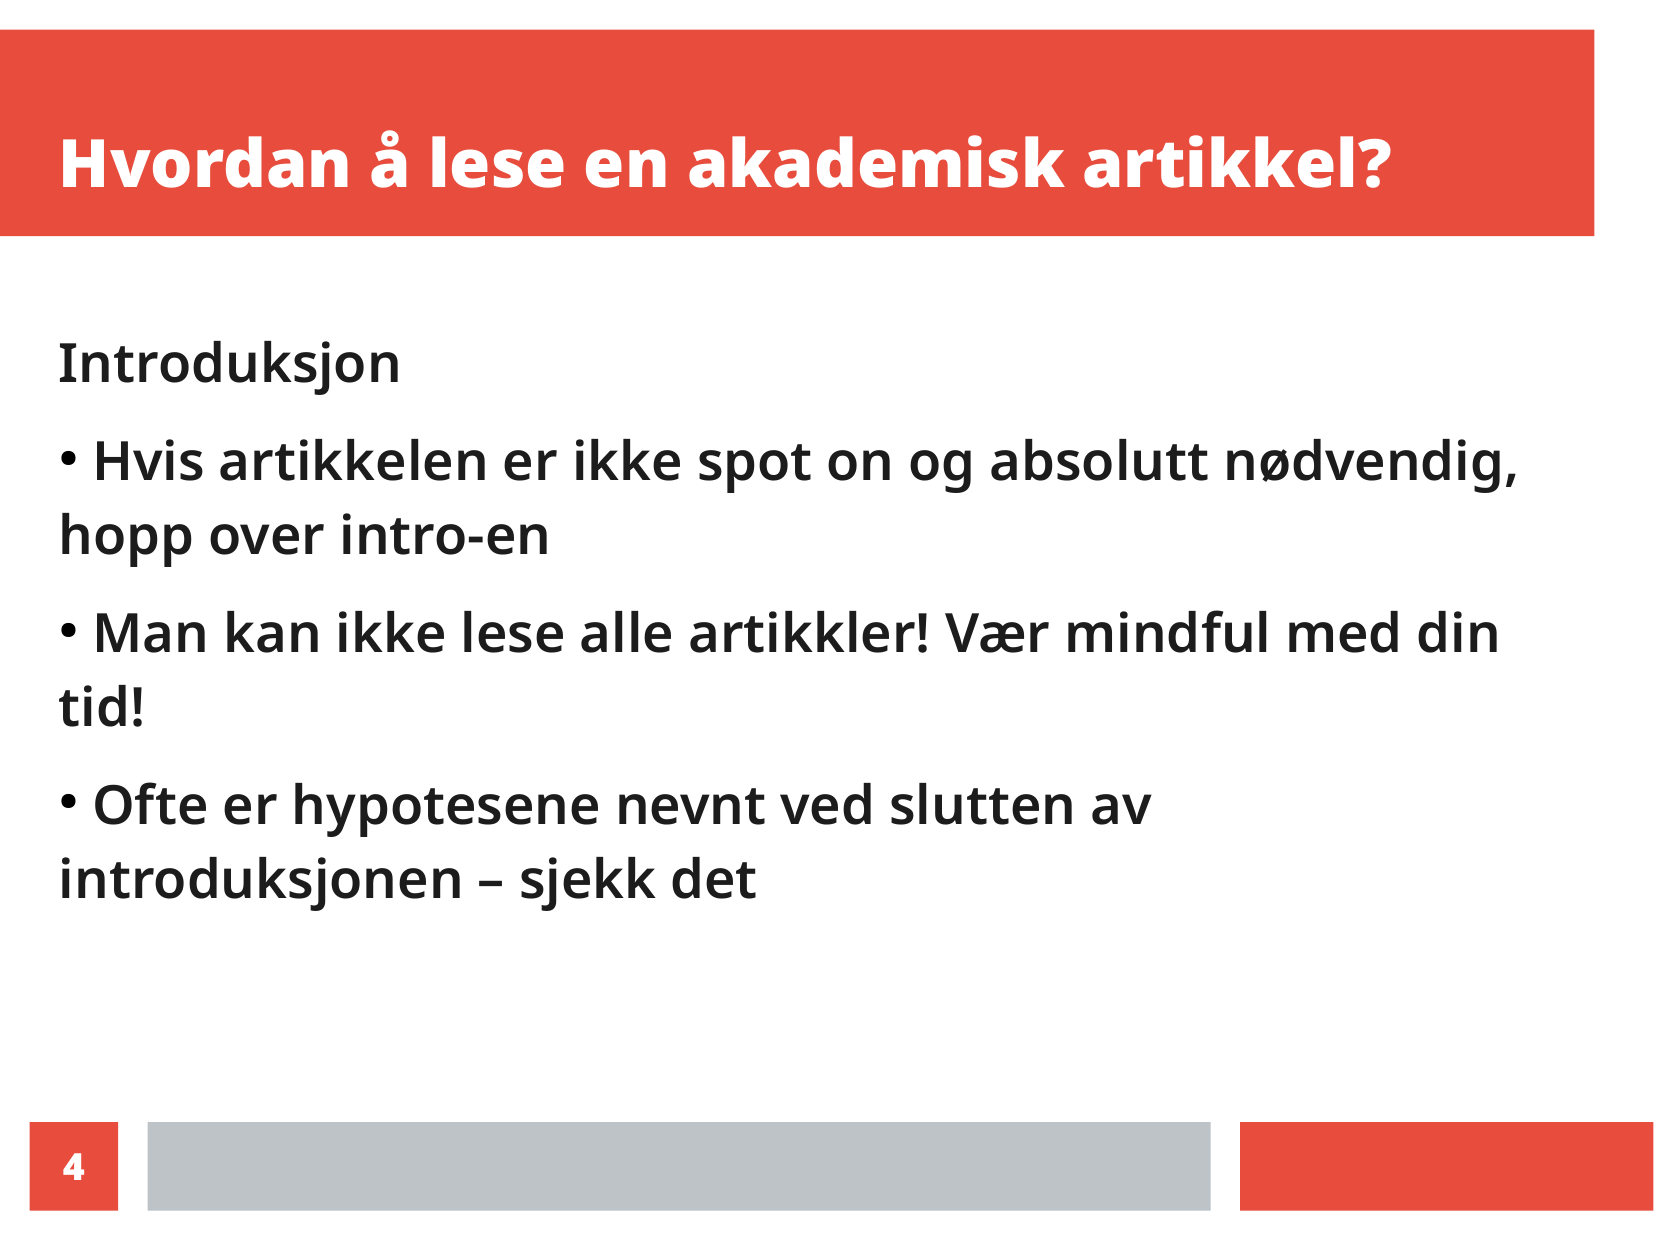

# Hvordan å lese en akademisk artikkel?
Introduksjon
 Hvis artikkelen er ikke spot on og absolutt nødvendig, hopp over intro-en
 Man kan ikke lese alle artikkler! Vær mindful med din tid!
 Ofte er hypotesene nevnt ved slutten av introduksjonen – sjekk det
4